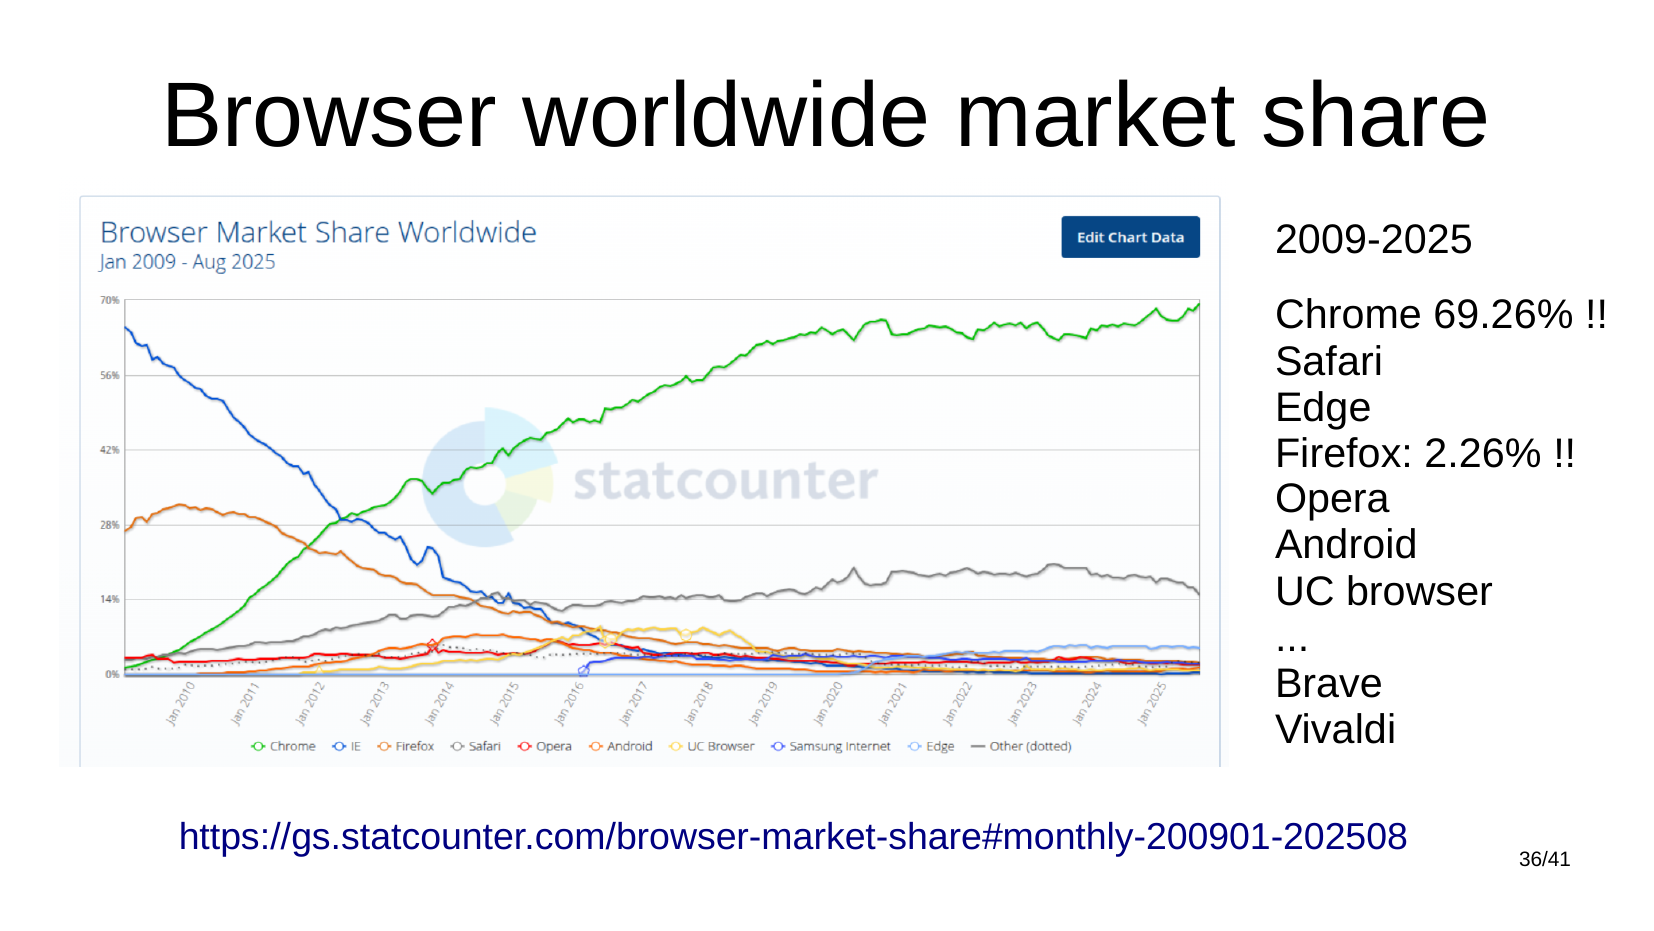

# Browser worldwide market share
2009-2025
Chrome 69.26% !!
Safari
Edge
Firefox: 2.26% !!
Opera
Android
UC browser
...
Brave
Vivaldi
https://gs.statcounter.com/browser-market-share#monthly-200901-202508
36